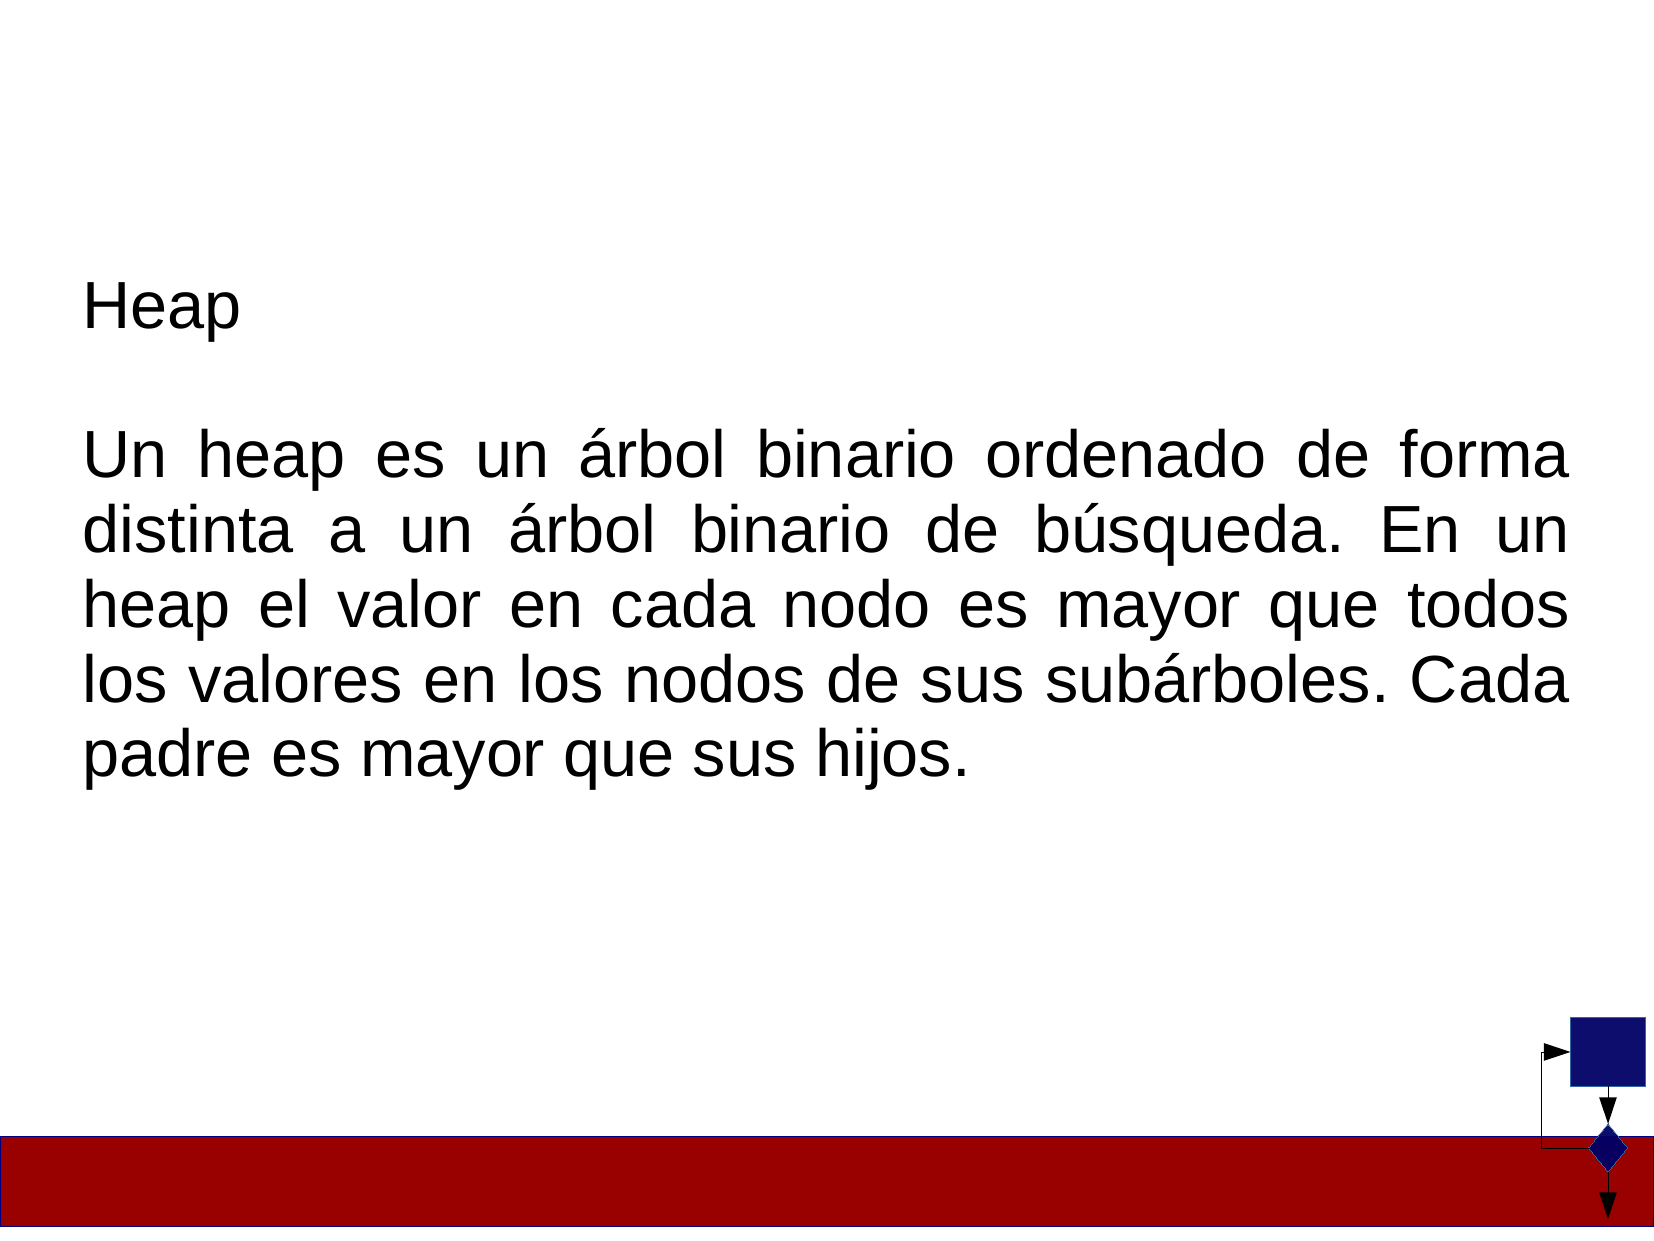

# Heap
Un heap es un árbol binario ordenado de forma distinta a un árbol binario de búsqueda. En un heap el valor en cada nodo es mayor que todos los valores en los nodos de sus subárboles. Cada padre es mayor que sus hijos.